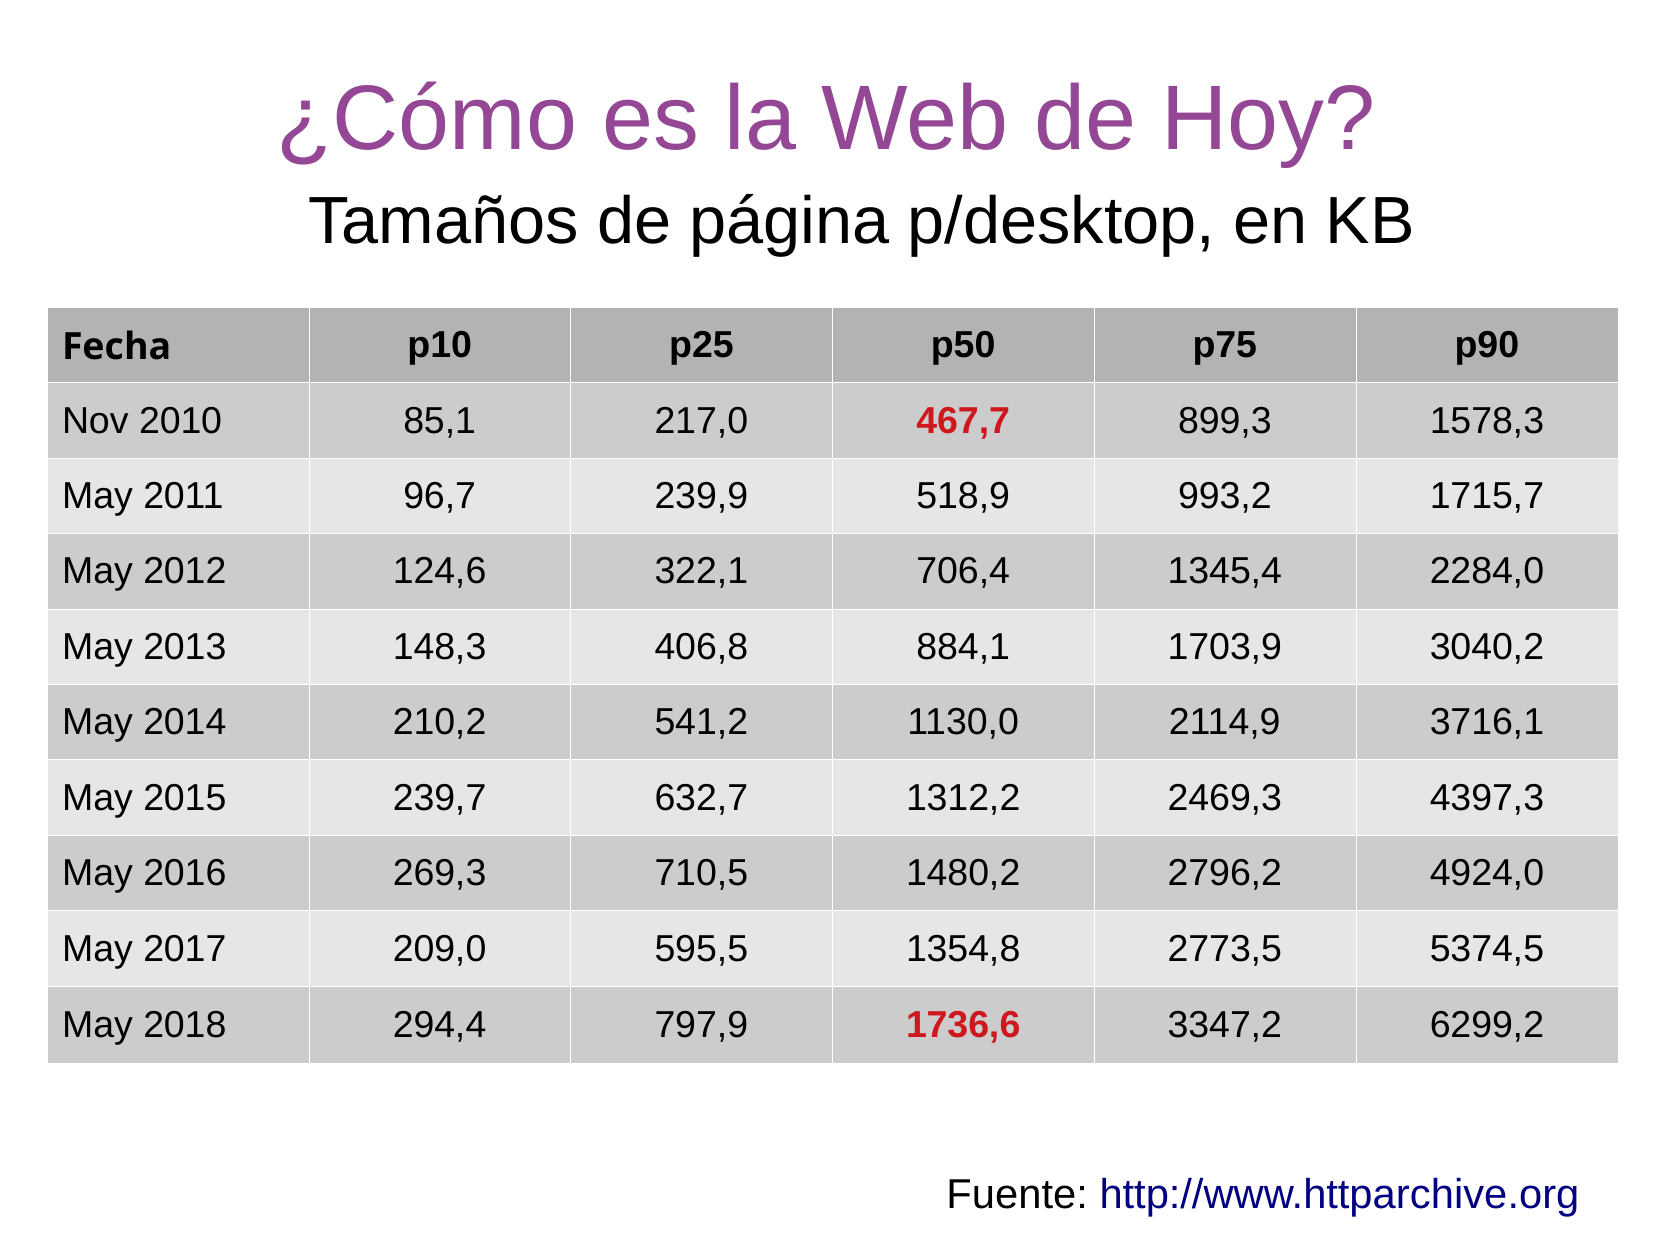

# ¿Cómo es la Web de Hoy?
Tamaños de página p/desktop, en KB
| Fecha | p10 | p25 | p50 | p75 | p90 |
| --- | --- | --- | --- | --- | --- |
| Nov 2010 | 85,1 | 217,0 | 467,7 | 899,3 | 1578,3 |
| May 2011 | 96,7 | 239,9 | 518,9 | 993,2 | 1715,7 |
| May 2012 | 124,6 | 322,1 | 706,4 | 1345,4 | 2284,0 |
| May 2013 | 148,3 | 406,8 | 884,1 | 1703,9 | 3040,2 |
| May 2014 | 210,2 | 541,2 | 1130,0 | 2114,9 | 3716,1 |
| May 2015 | 239,7 | 632,7 | 1312,2 | 2469,3 | 4397,3 |
| May 2016 | 269,3 | 710,5 | 1480,2 | 2796,2 | 4924,0 |
| May 2017 | 209,0 | 595,5 | 1354,8 | 2773,5 | 5374,5 |
| May 2018 | 294,4 | 797,9 | 1736,6 | 3347,2 | 6299,2 |
Fuente: http://www.httparchive.org